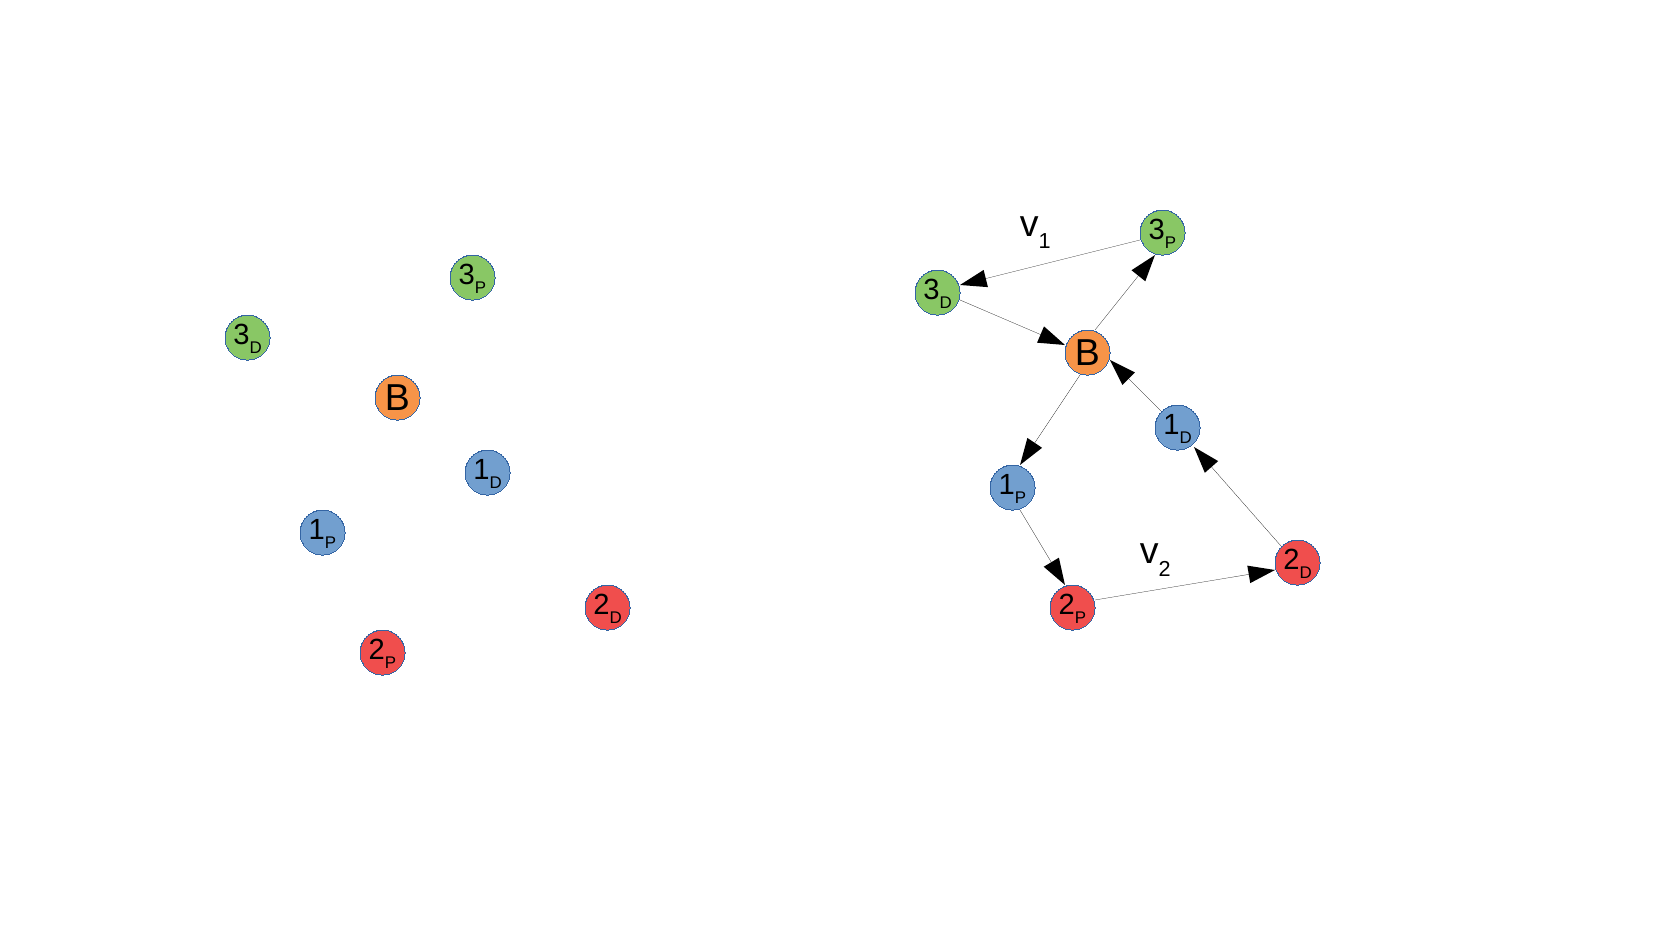

v1
3P
3P
3D
3D
B
B
1D
1D
1P
1P
v2
2D
2D
2P
2P